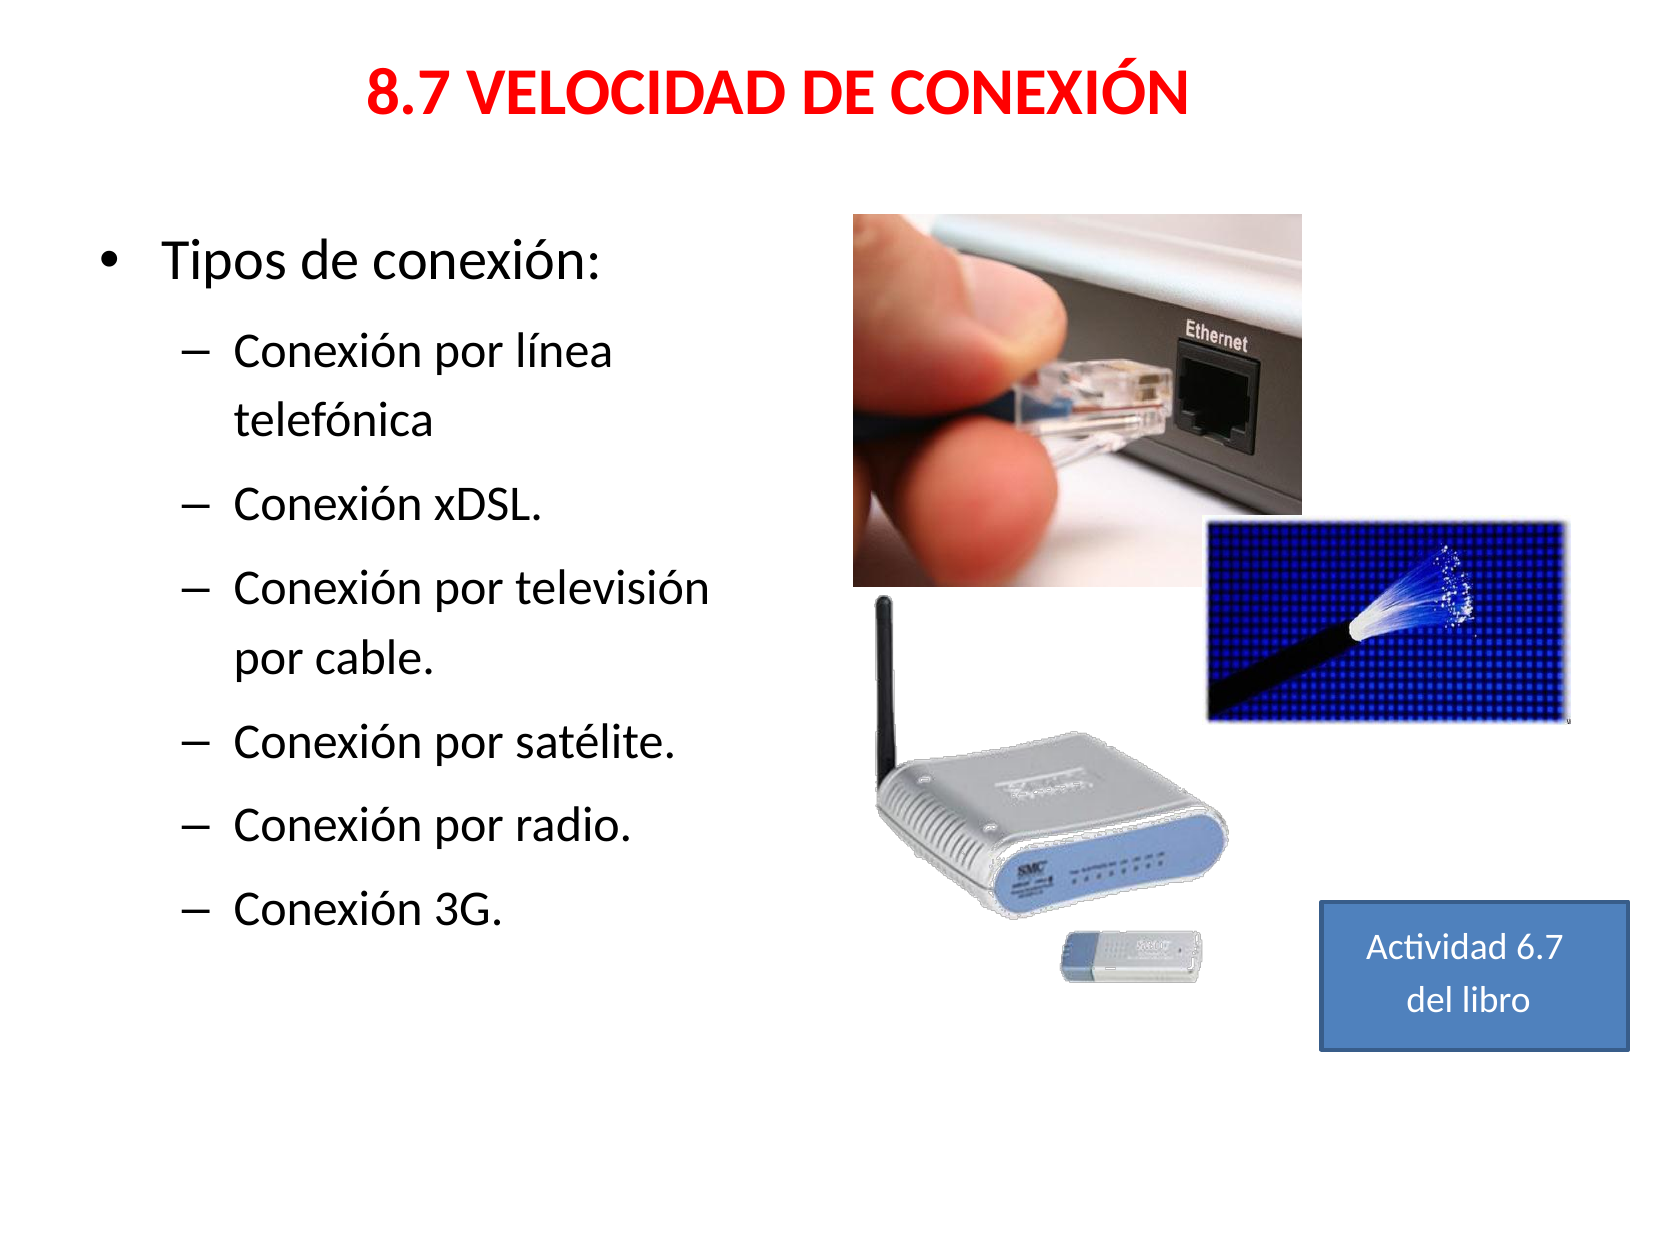

8.7 VELOCIDAD DE CONEXIÓN
•
Tipos de conexión:
–
Conexión por línea
telefónica
–
Conexión xDSL.
–
Conexión por televisión
por cable.
–
Conexión por satélite.
–
Conexión por radio.
–
Conexión 3G.
Actividad 6.7
del libro